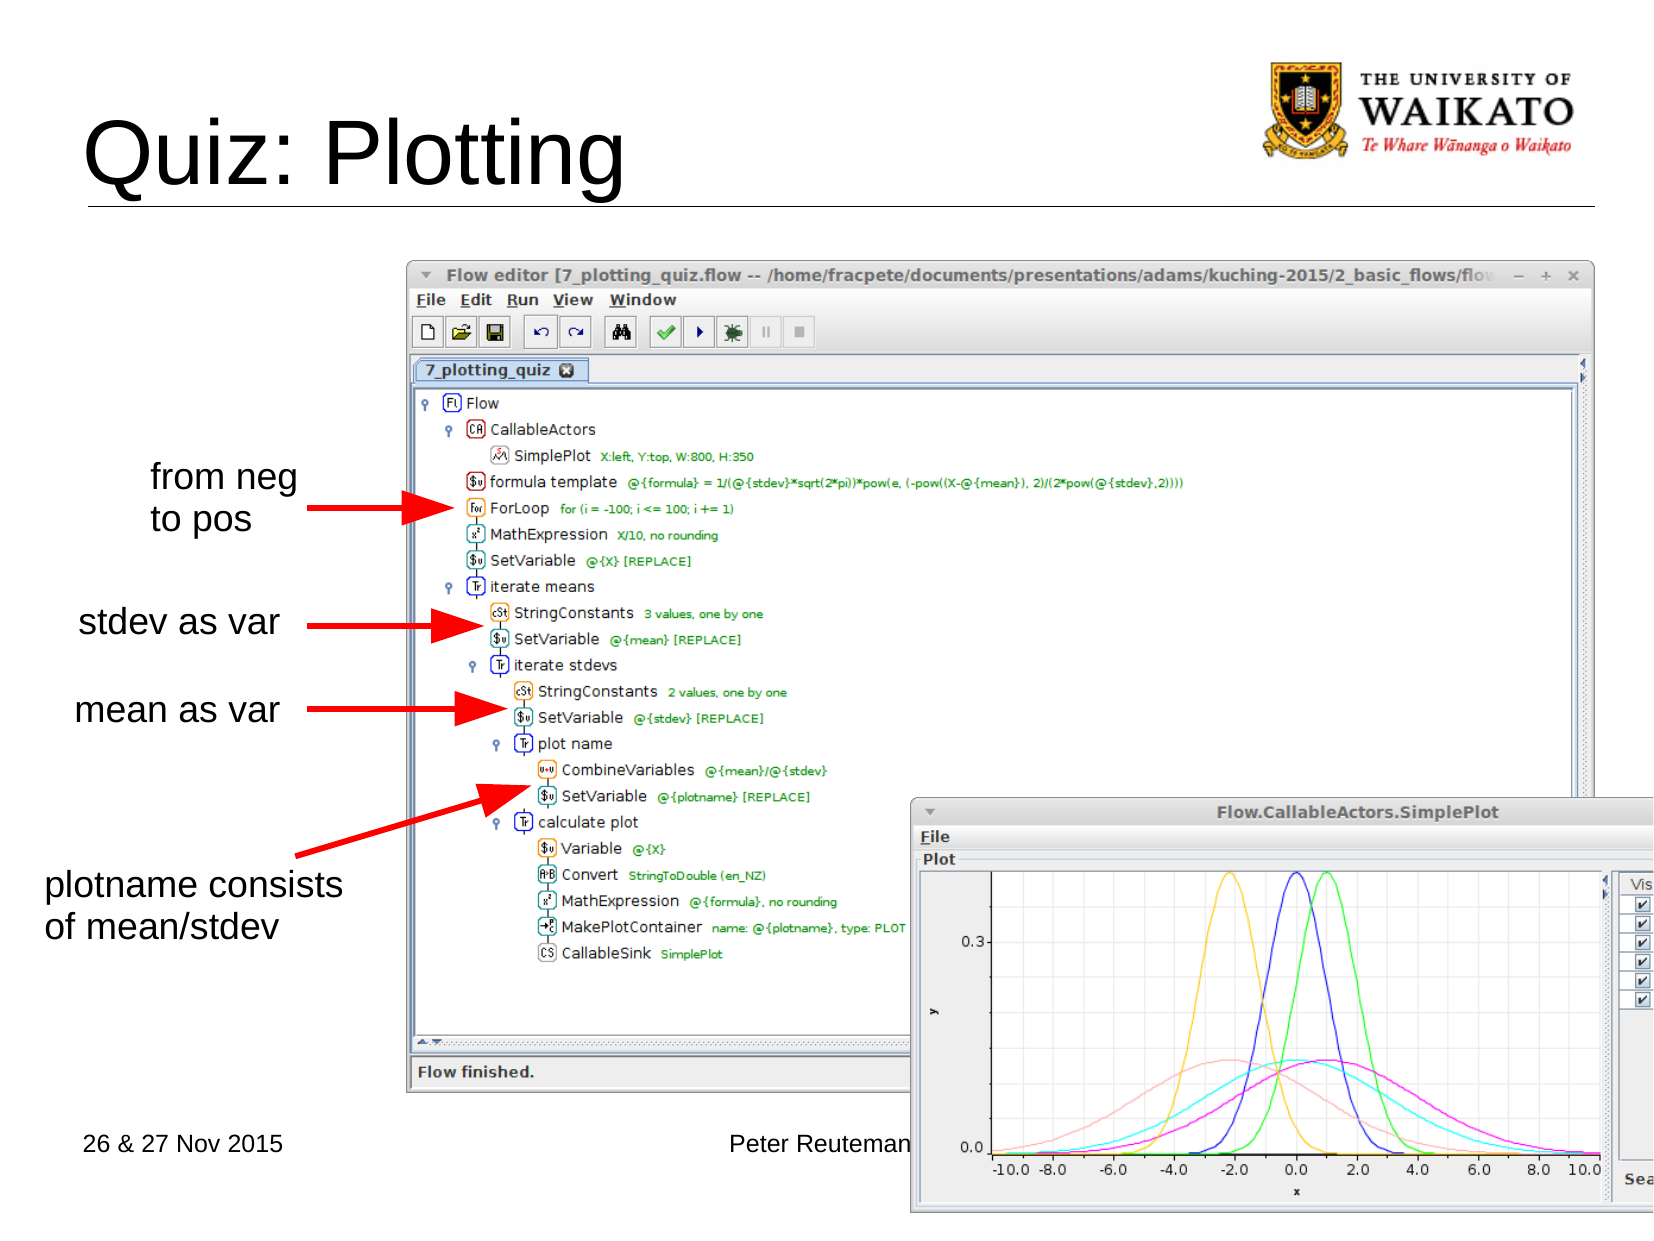

# Quiz: Plotting
from neg
to pos
stdev as var
mean as var
plotname consists
of mean/stdev
26 & 27 Nov 2015
Peter Reutemann
27